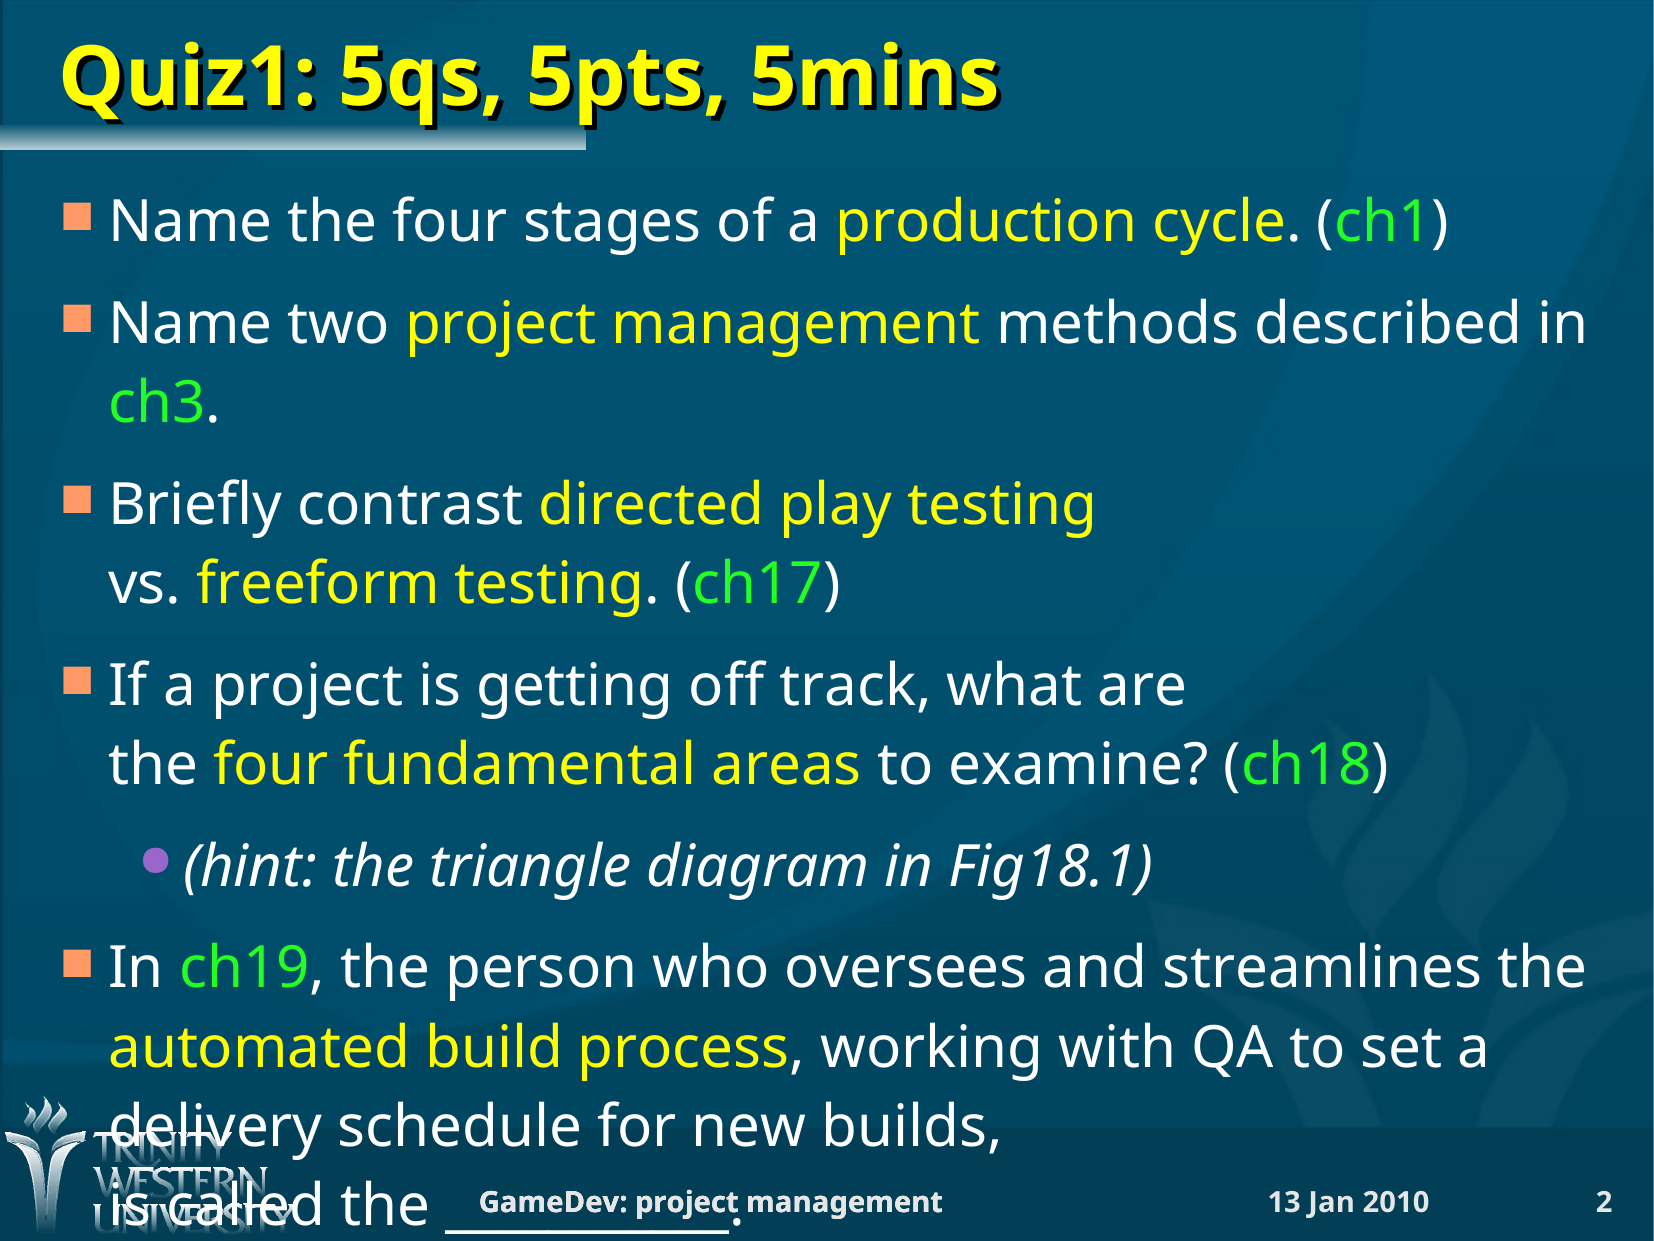

# Quiz1: 5qs, 5pts, 5mins
Name the four stages of a production cycle. (ch1)
Name two project management methods described in ch3.
Briefly contrast directed play testing
vs. freeform testing. (ch17)
If a project is getting off track, what are
the four fundamental areas to examine? (ch18)
(hint: the triangle diagram in Fig18.1)
In ch19, the person who oversees and streamlines the automated build process, working with QA to set a delivery schedule for new builds,
is called the ___________.
GameDev: project management
13 Jan 2010
2